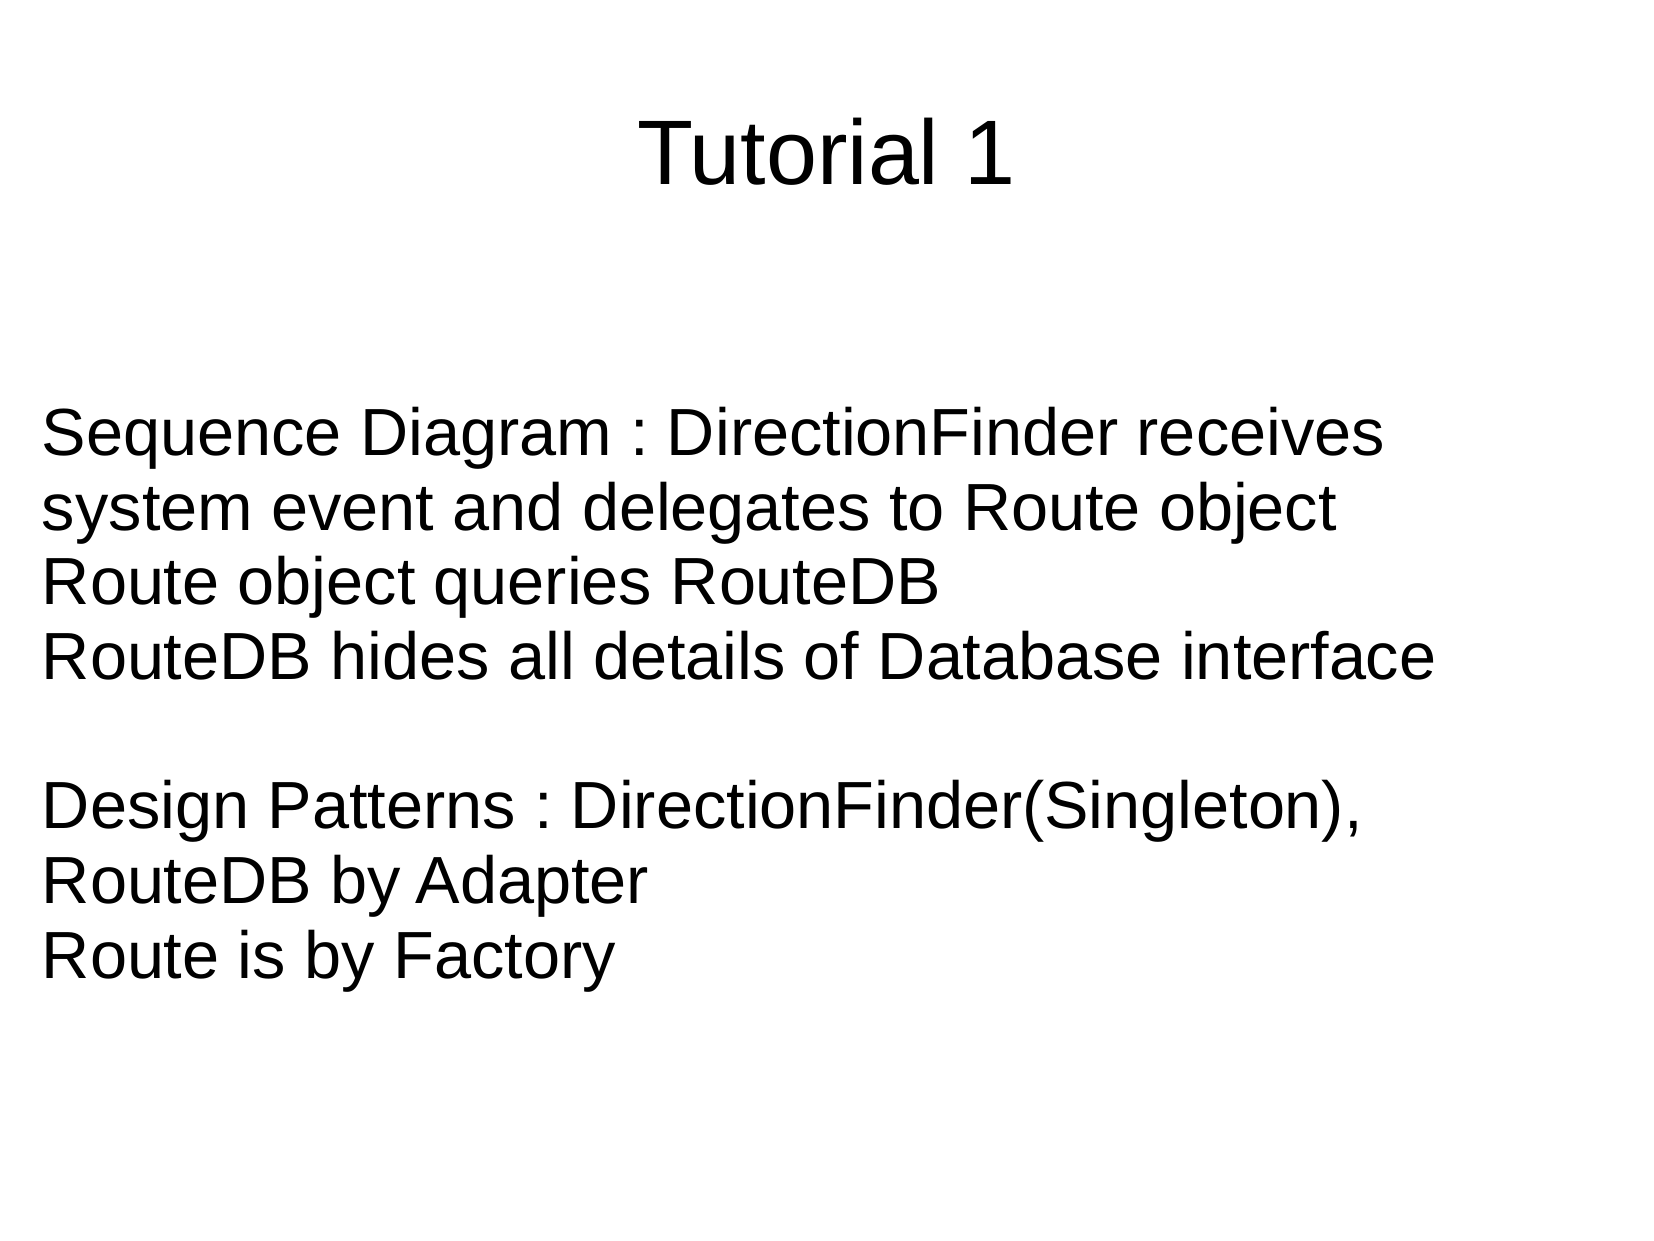

Sequence Diagram : DirectionFinder receives system event and delegates to Route object
Route object queries RouteDB
RouteDB hides all details of Database interface
Design Patterns : DirectionFinder(Singleton),
RouteDB by Adapter
Route is by Factory
# Tutorial 1